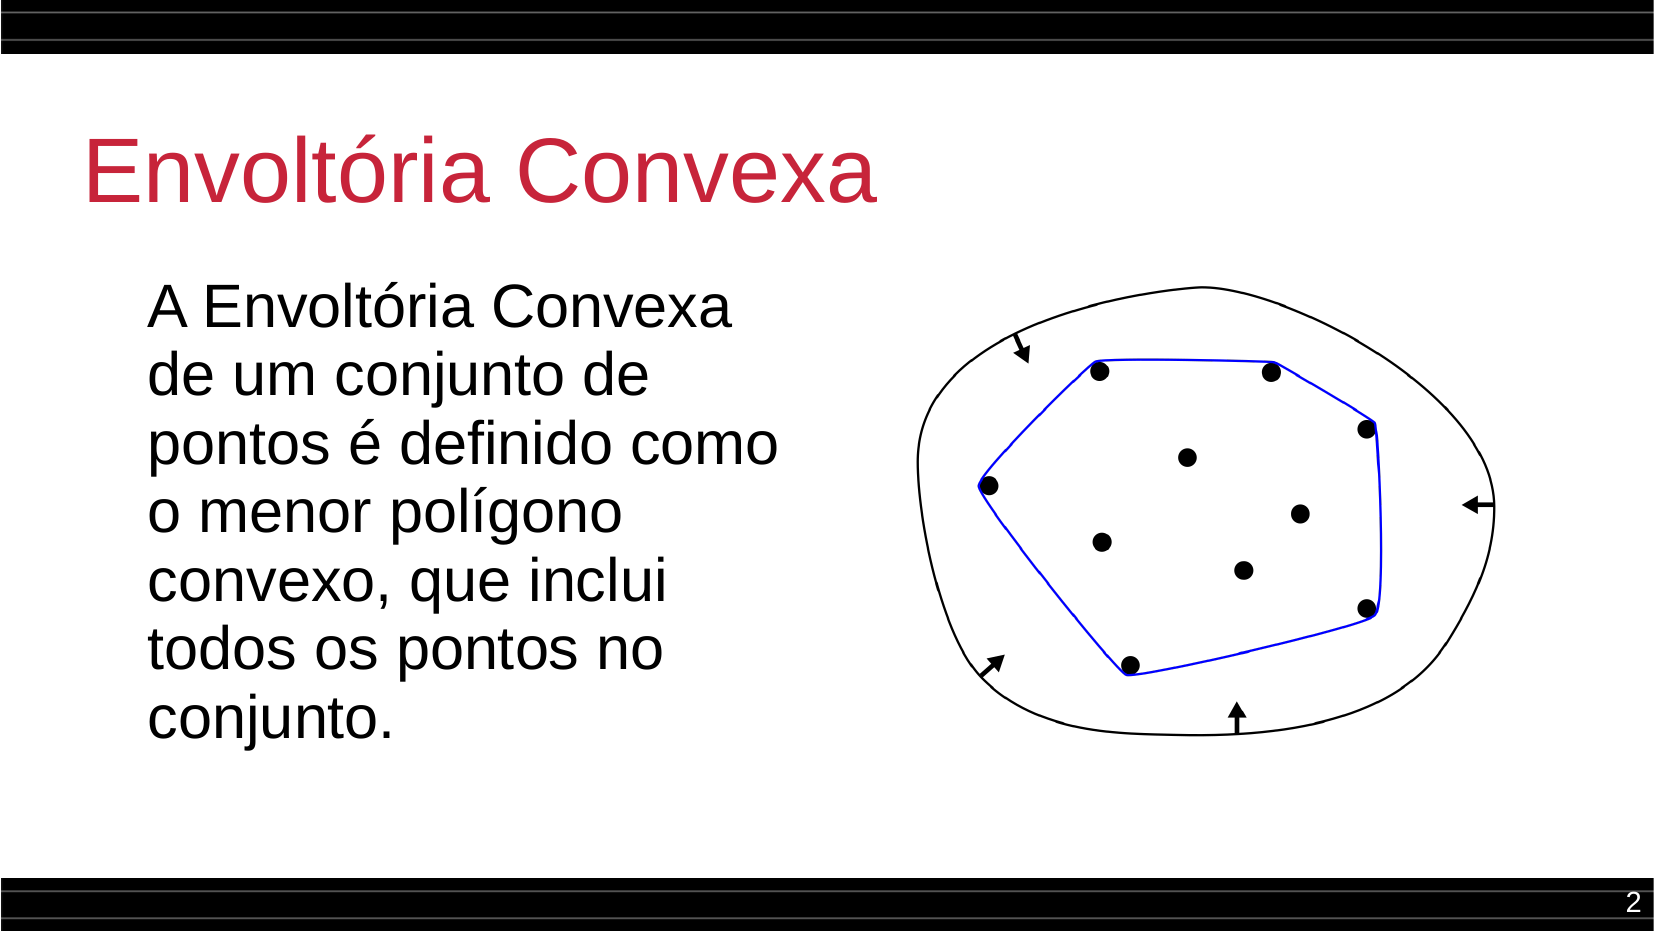

# Envoltória Convexa
A Envoltória Convexa de um conjunto de pontos é definido como o menor polígono convexo, que inclui todos os pontos no conjunto.